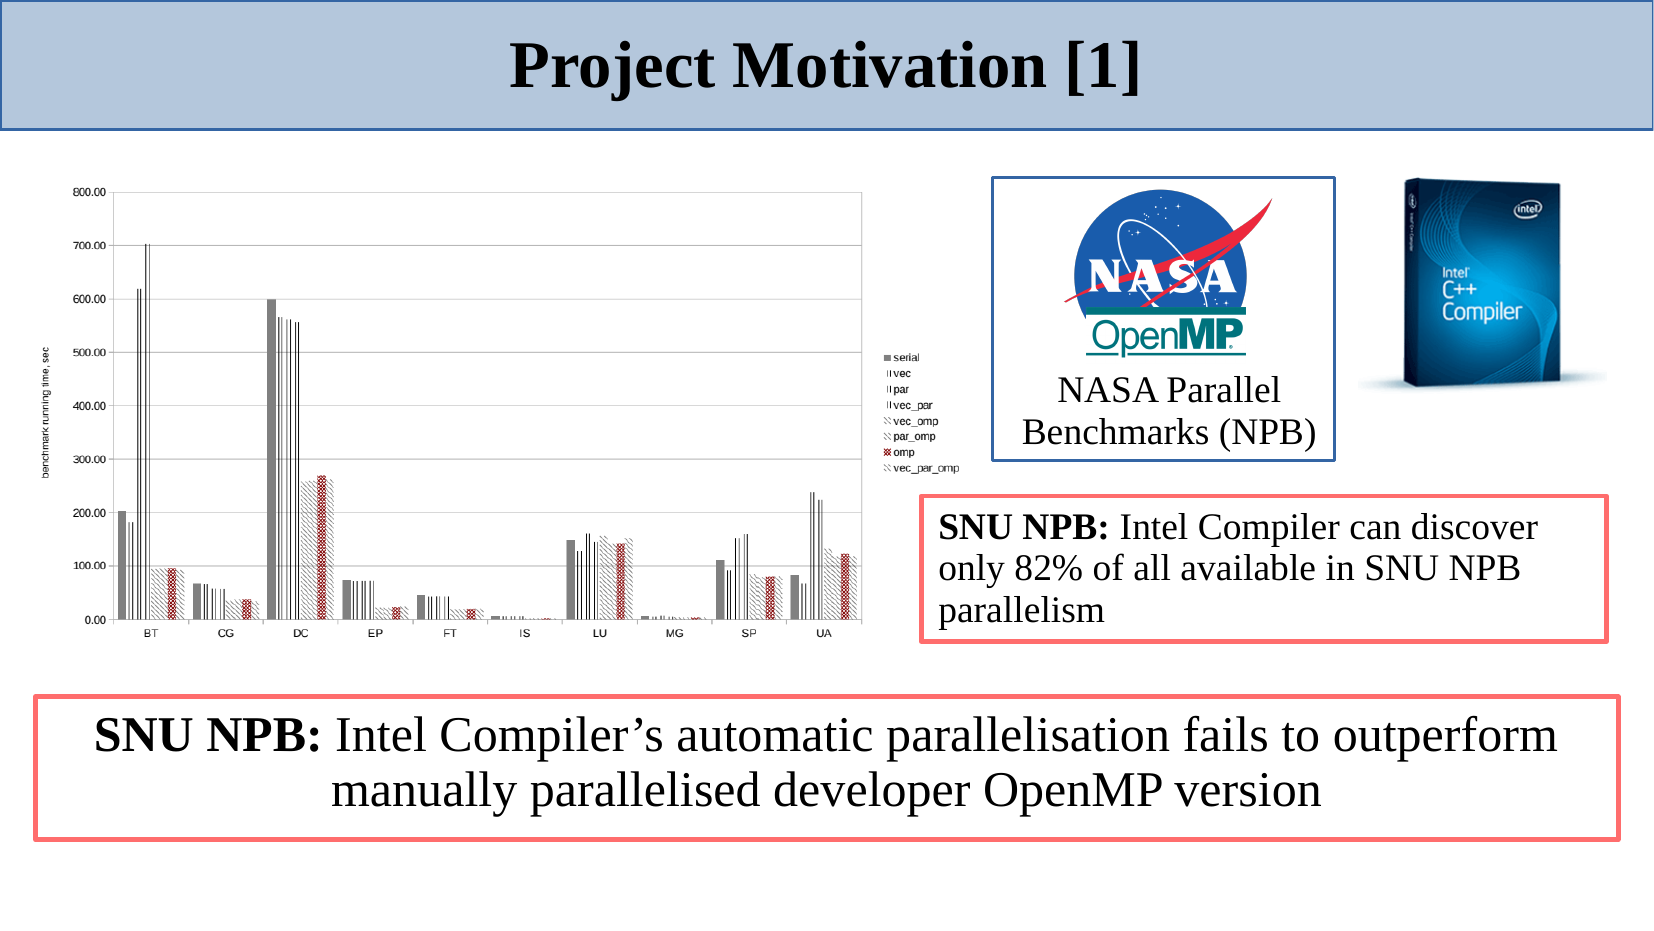

# Project Motivation [1]
NASA Parallel Benchmarks (NPB)
SNU NPB: Intel Compiler can discover only 82% of all available in SNU NPB parallelism
SNU NPB: Intel Compiler’s automatic parallelisation fails to outperform manually parallelised developer OpenMP version